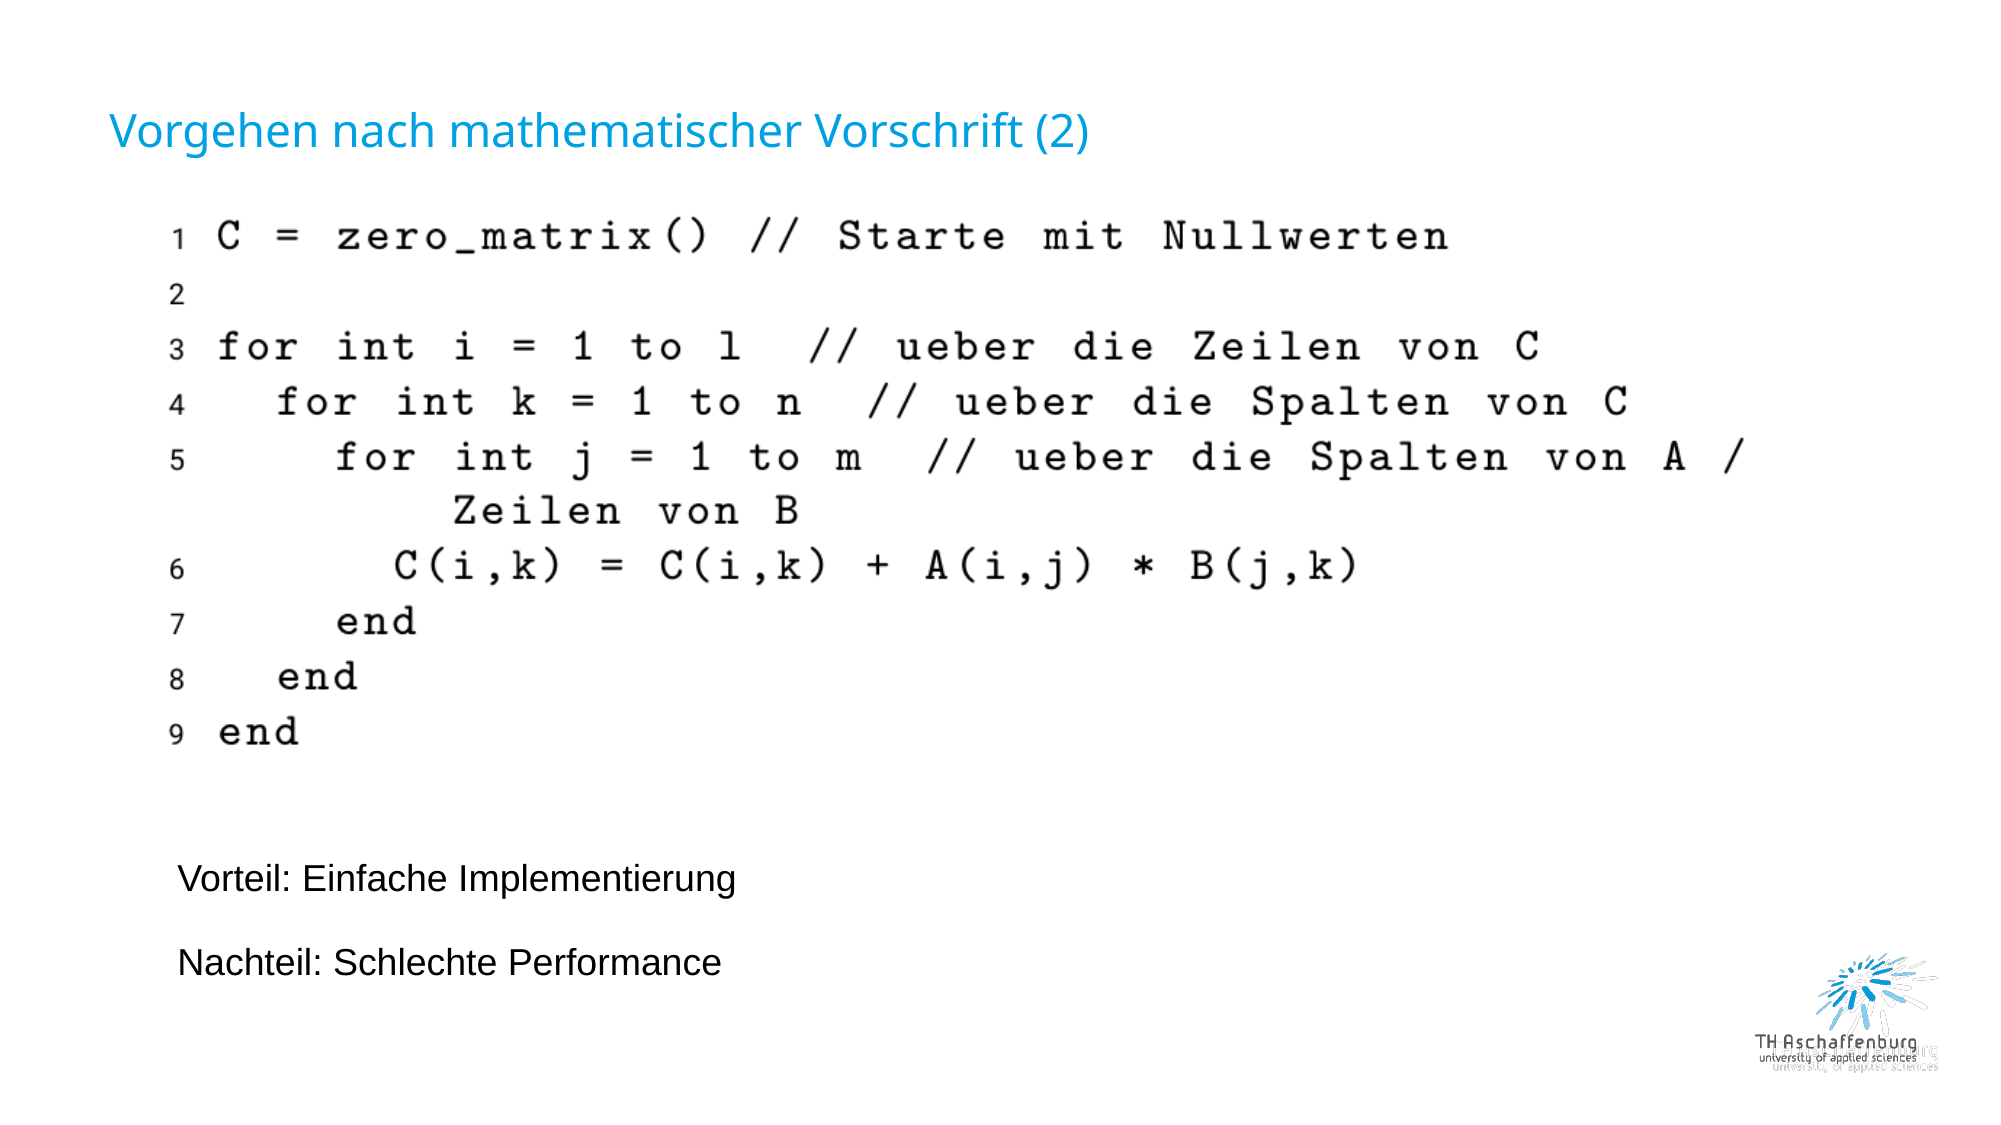

# Vorgehen nach mathematischer Vorschrift (2)
Vorteil: Einfache Implementierung
Nachteil: Schlechte Performance